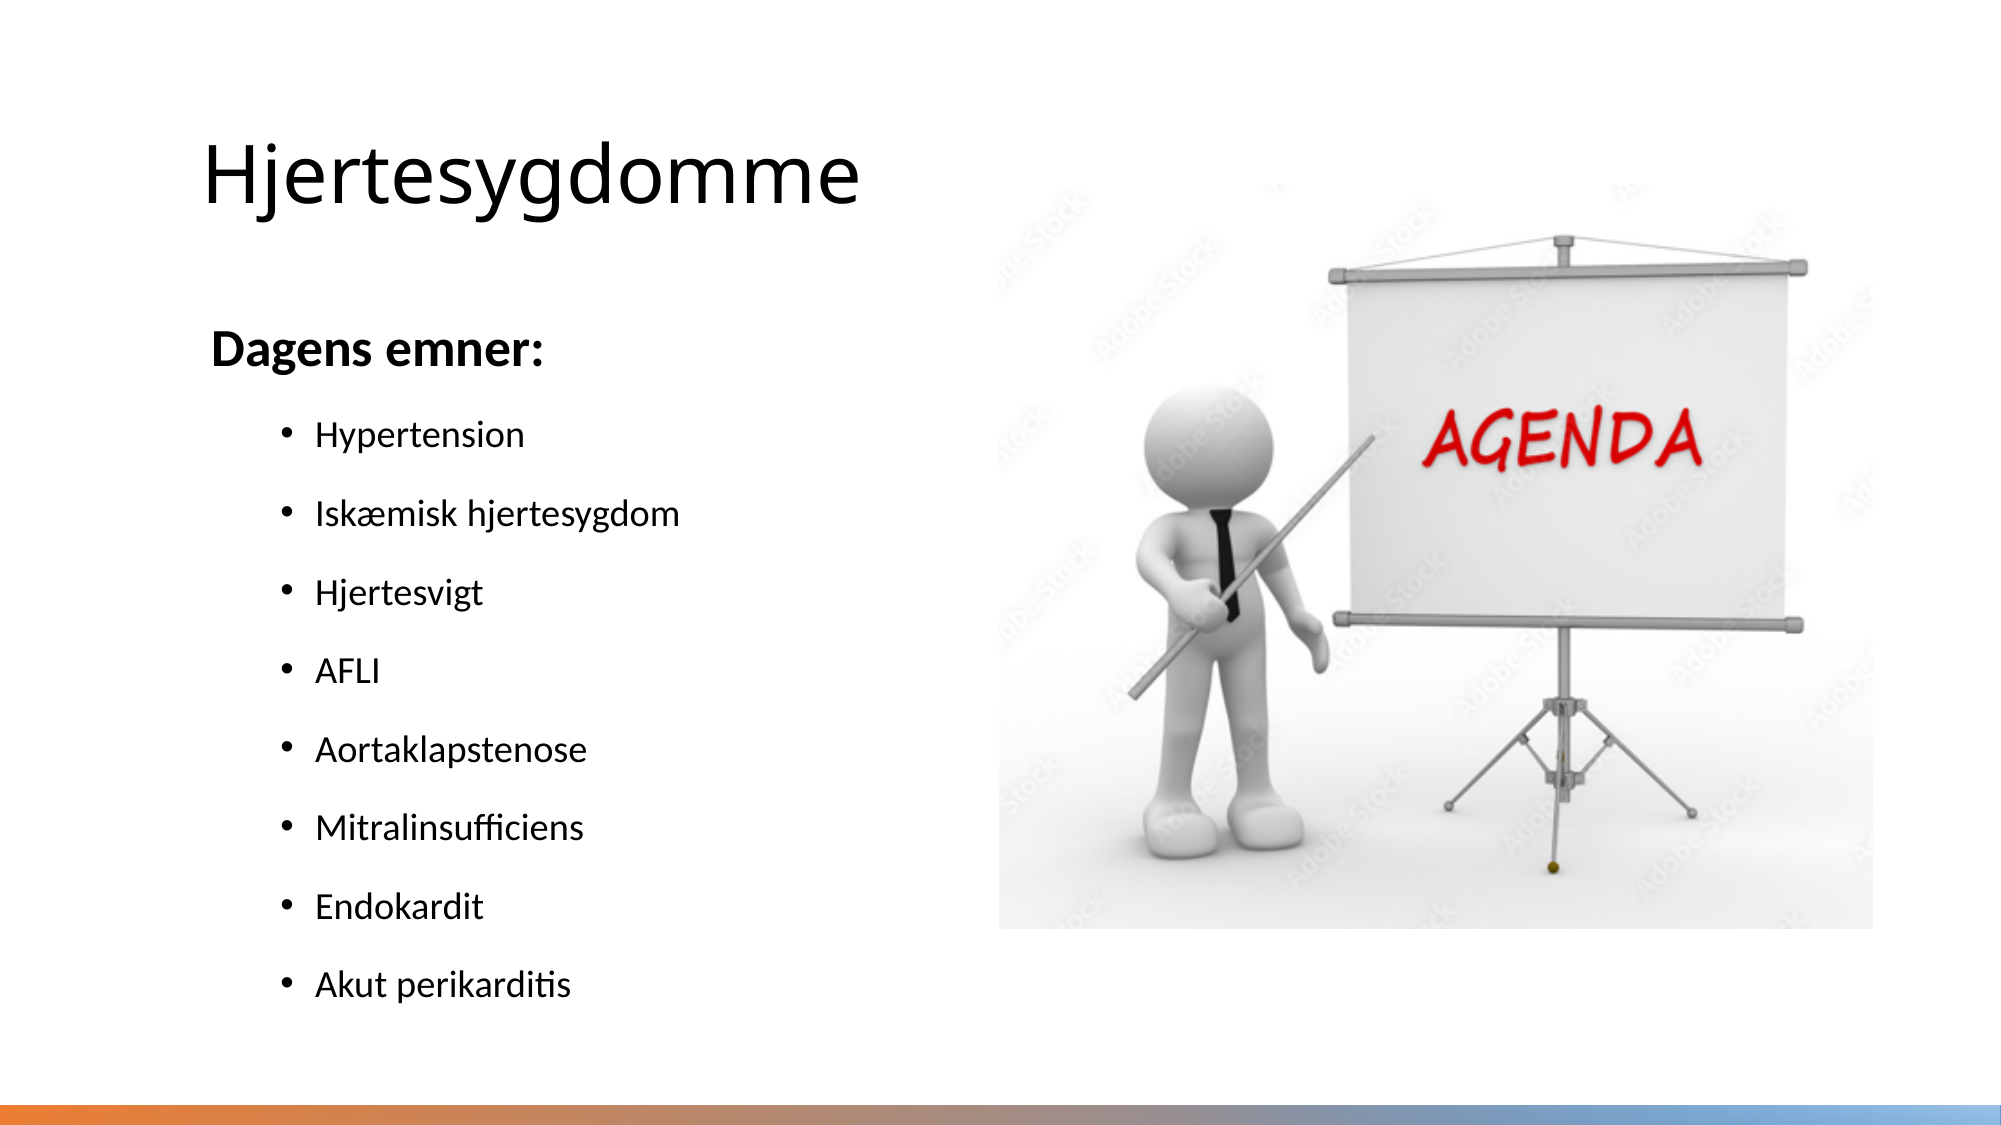

# Hjertesygdomme
Dagens emner:
Hypertension
Iskæmisk hjertesygdom
Hjertesvigt
AFLI
Aortaklapstenose
Mitralinsufficiens
Endokardit
Akut perikarditis